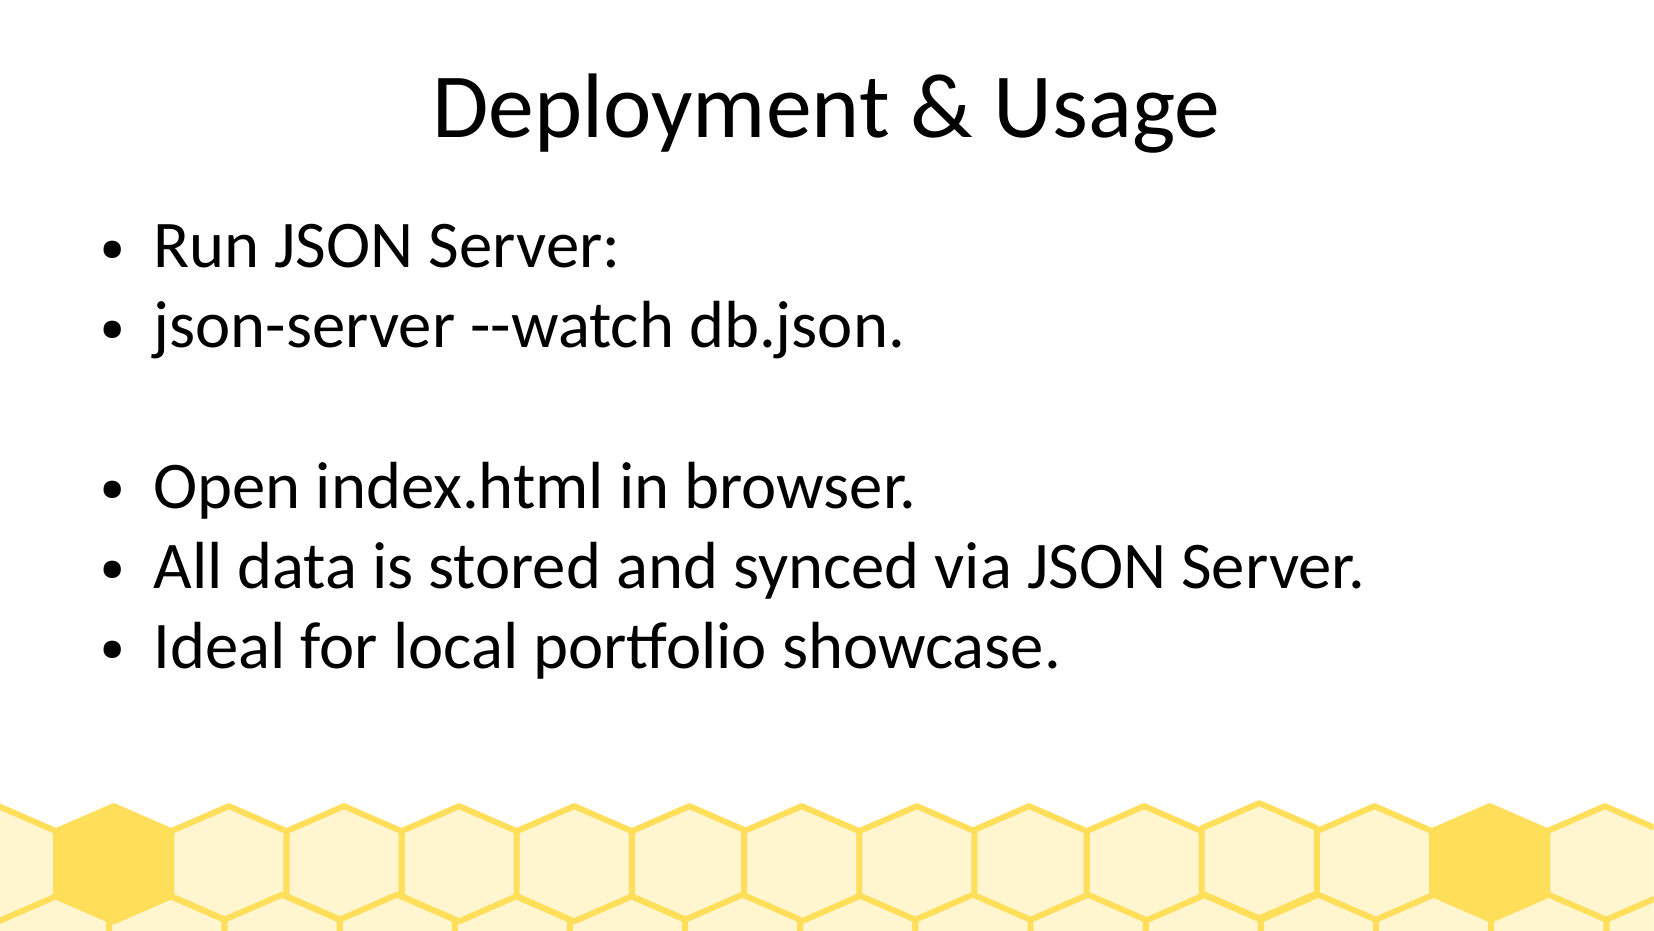

# Deployment & Usage
Run JSON Server:
json-server --watch db.json.
Open index.html in browser.
All data is stored and synced via JSON Server.
Ideal for local portfolio showcase.